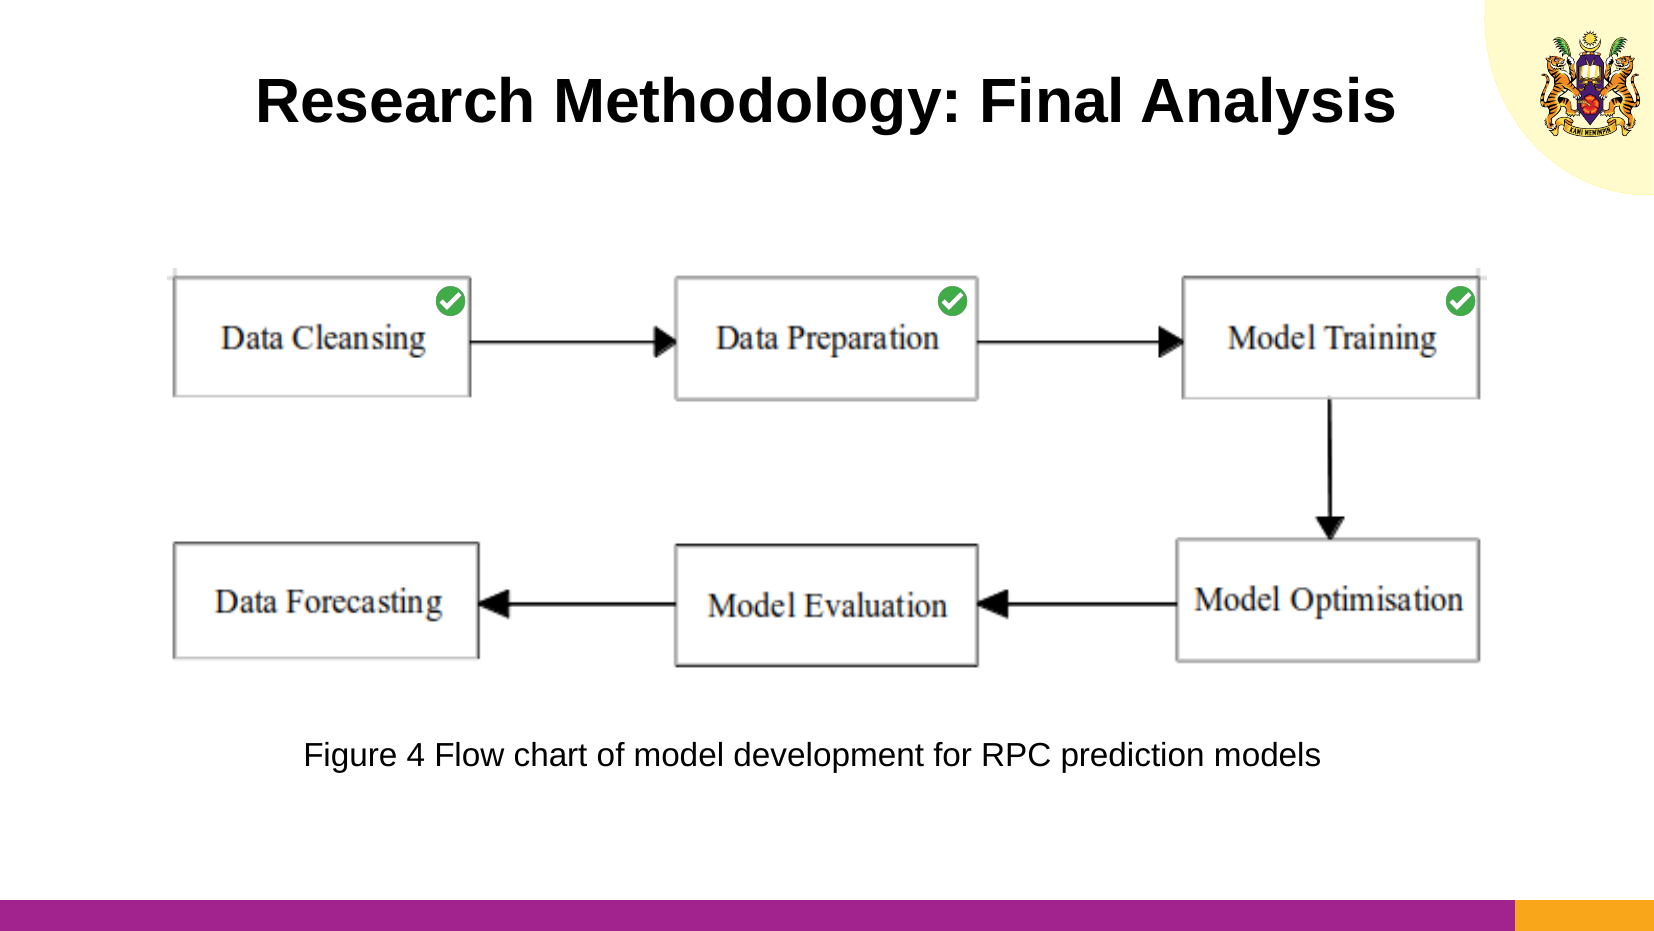

Research Methodology: Final Analysis
Figure 4 Flow chart of model development for RPC prediction models